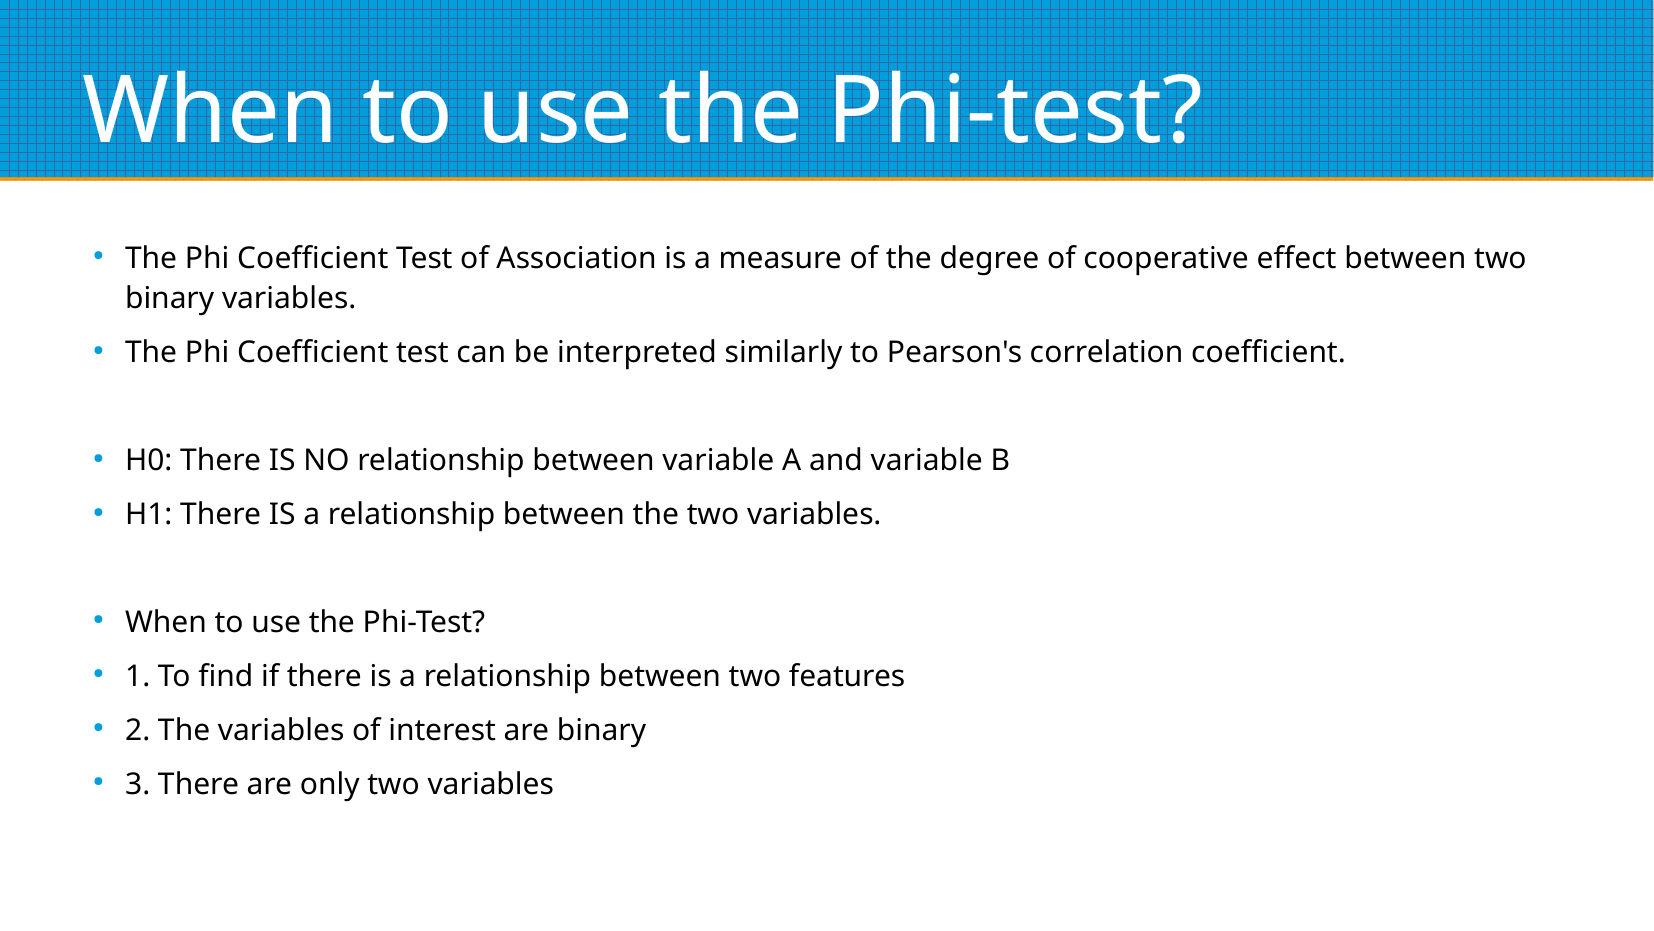

# When to use the Phi-test?
The Phi Coefficient Test of Association is a measure of the degree of cooperative effect between two binary variables.
The Phi Coefficient test can be interpreted similarly to Pearson's correlation coefficient.
H0: There IS NO relationship between variable A and variable B
H1: There IS a relationship between the two variables.
When to use the Phi-Test?
1. To find if there is a relationship between two features
2. The variables of interest are binary
3. There are only two variables